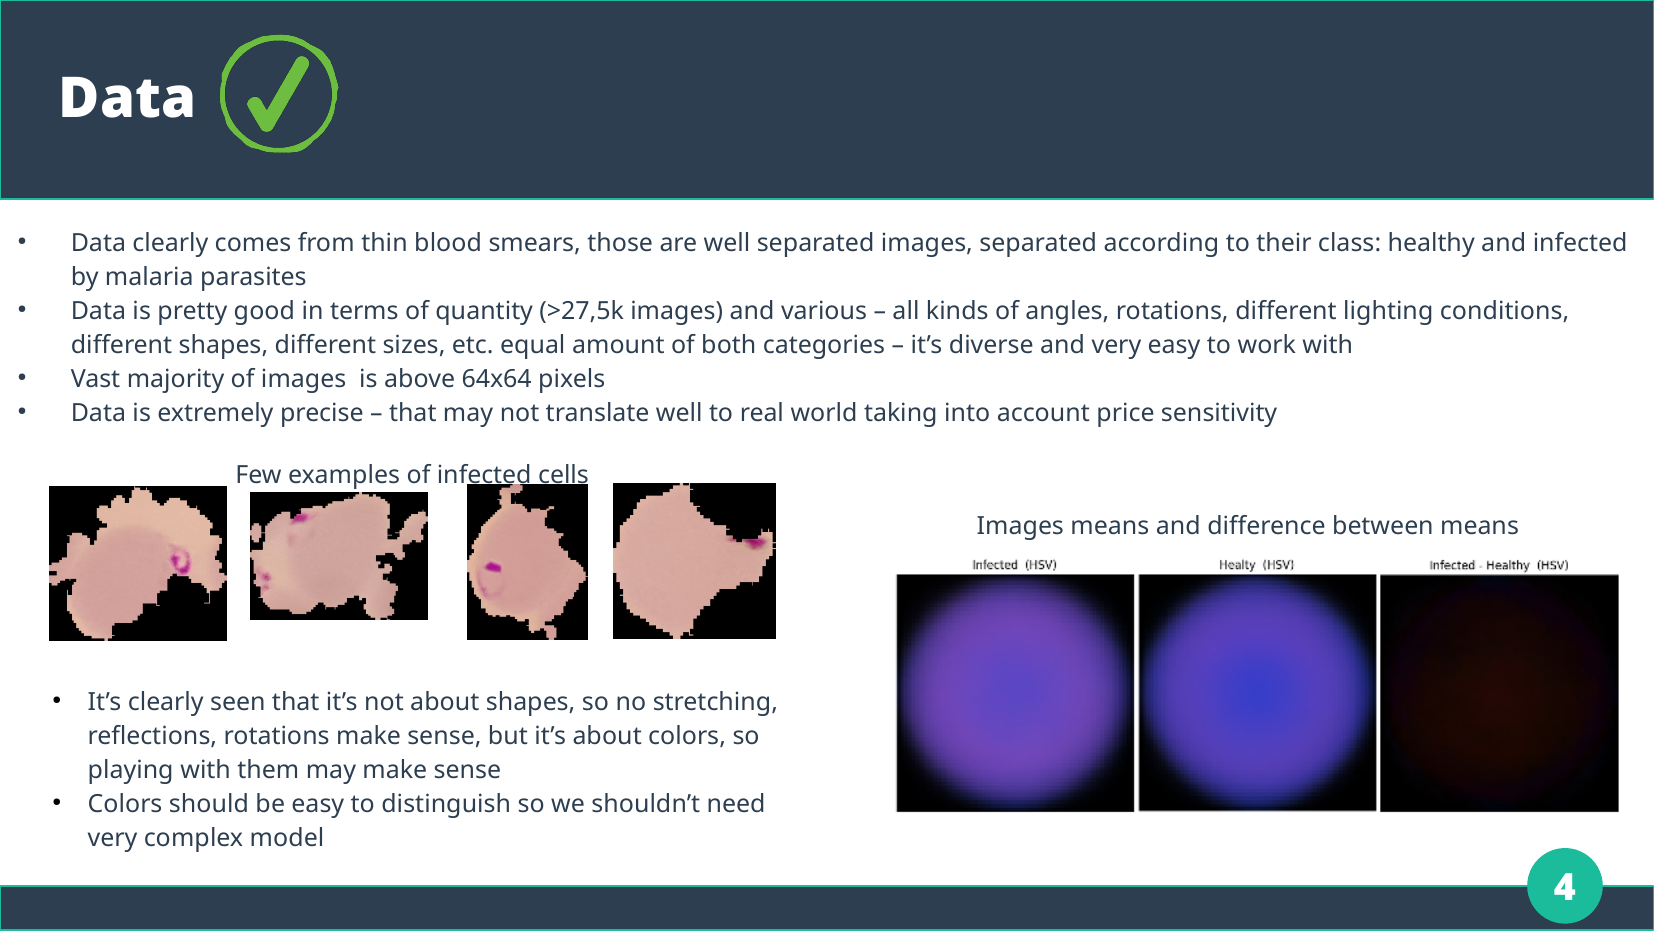

# Data
Data clearly comes from thin blood smears, those are well separated images, separated according to their class: healthy and infected by malaria parasites
Data is pretty good in terms of quantity (>27,5k images) and various – all kinds of angles, rotations, different lighting conditions, different shapes, different sizes, etc. equal amount of both categories – it’s diverse and very easy to work with
Vast majority of images is above 64x64 pixels
Data is extremely precise – that may not translate well to real world taking into account price sensitivity
Few examples of infected cells
Images means and difference between means
It’s clearly seen that it’s not about shapes, so no stretching, reflections, rotations make sense, but it’s about colors, so playing with them may make sense
Colors should be easy to distinguish so we shouldn’t need very complex model
4